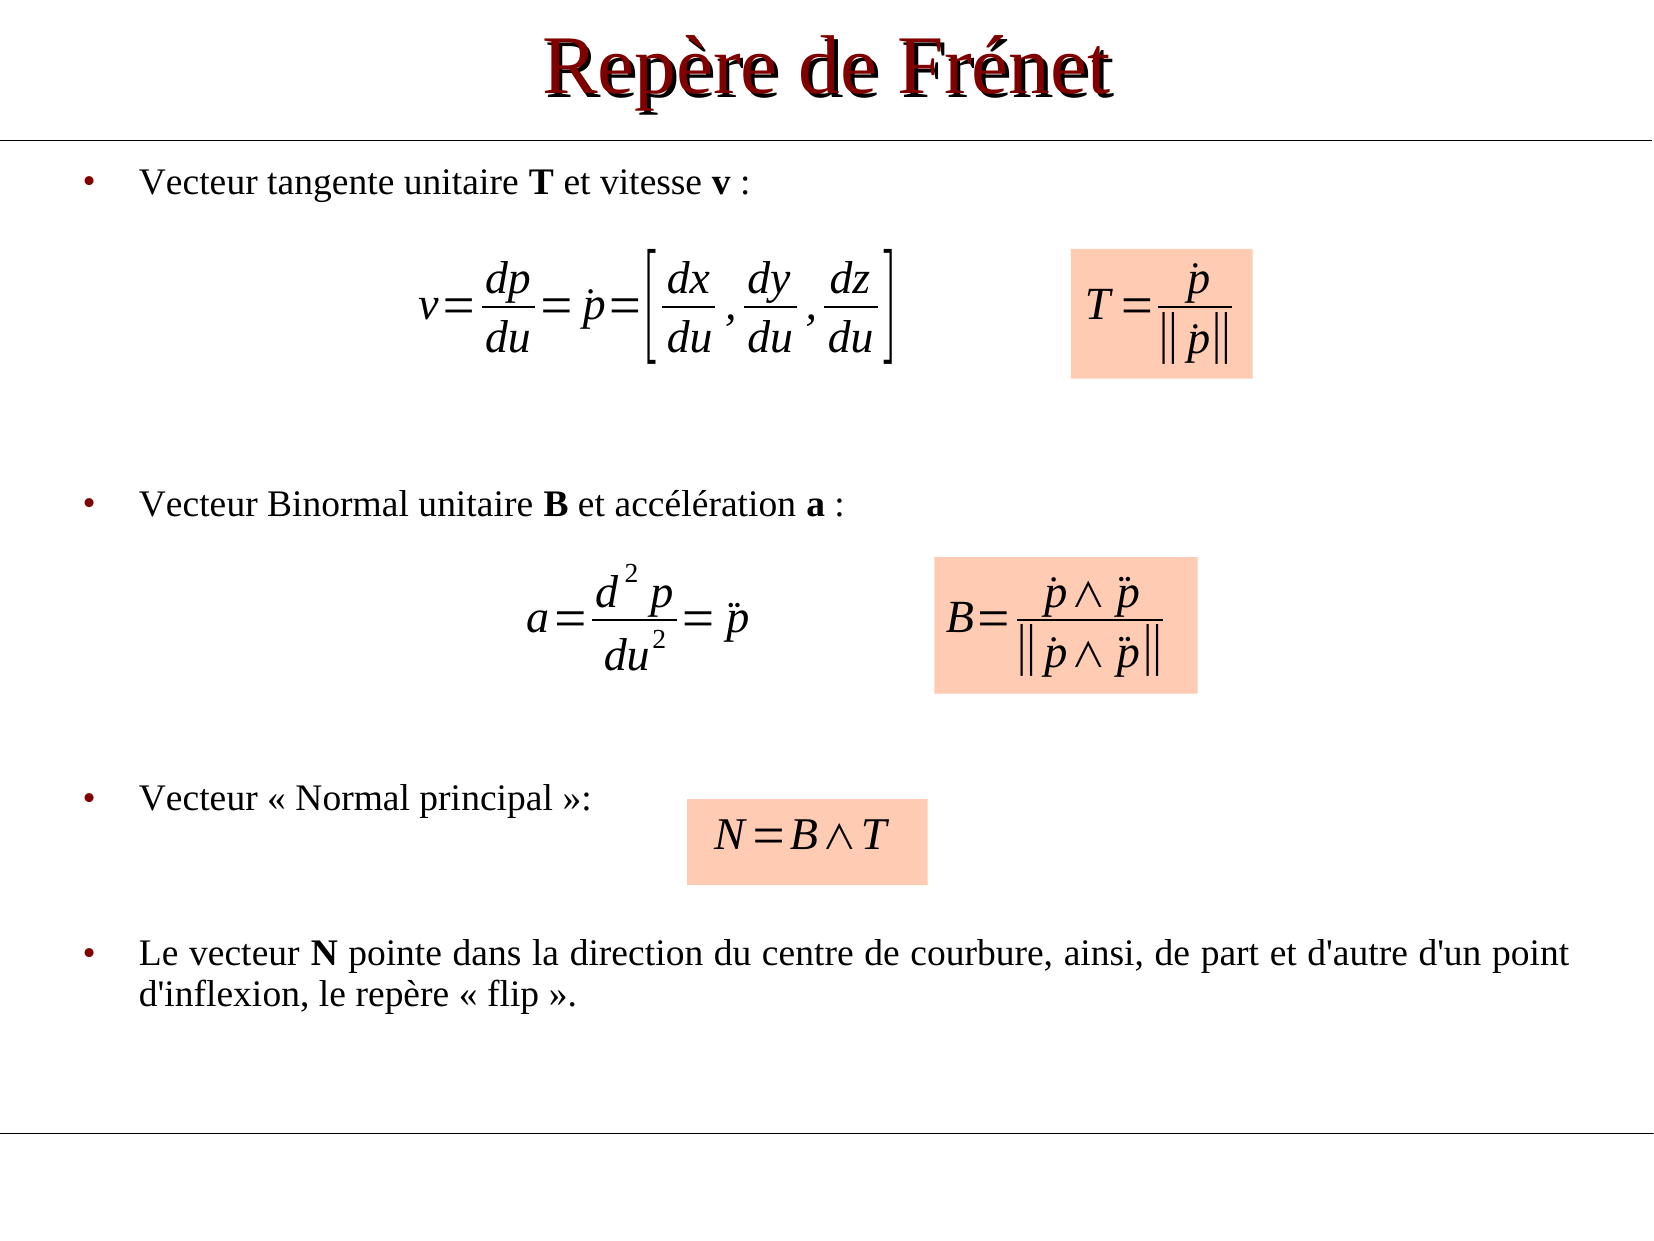

# Repère de Frénet
Vecteur tangente unitaire T et vitesse v :
Vecteur Binormal unitaire B et accélération a :
Vecteur « Normal principal »:
Le vecteur N pointe dans la direction du centre de courbure, ainsi, de part et d'autre d'un point d'inflexion, le repère « flip ».